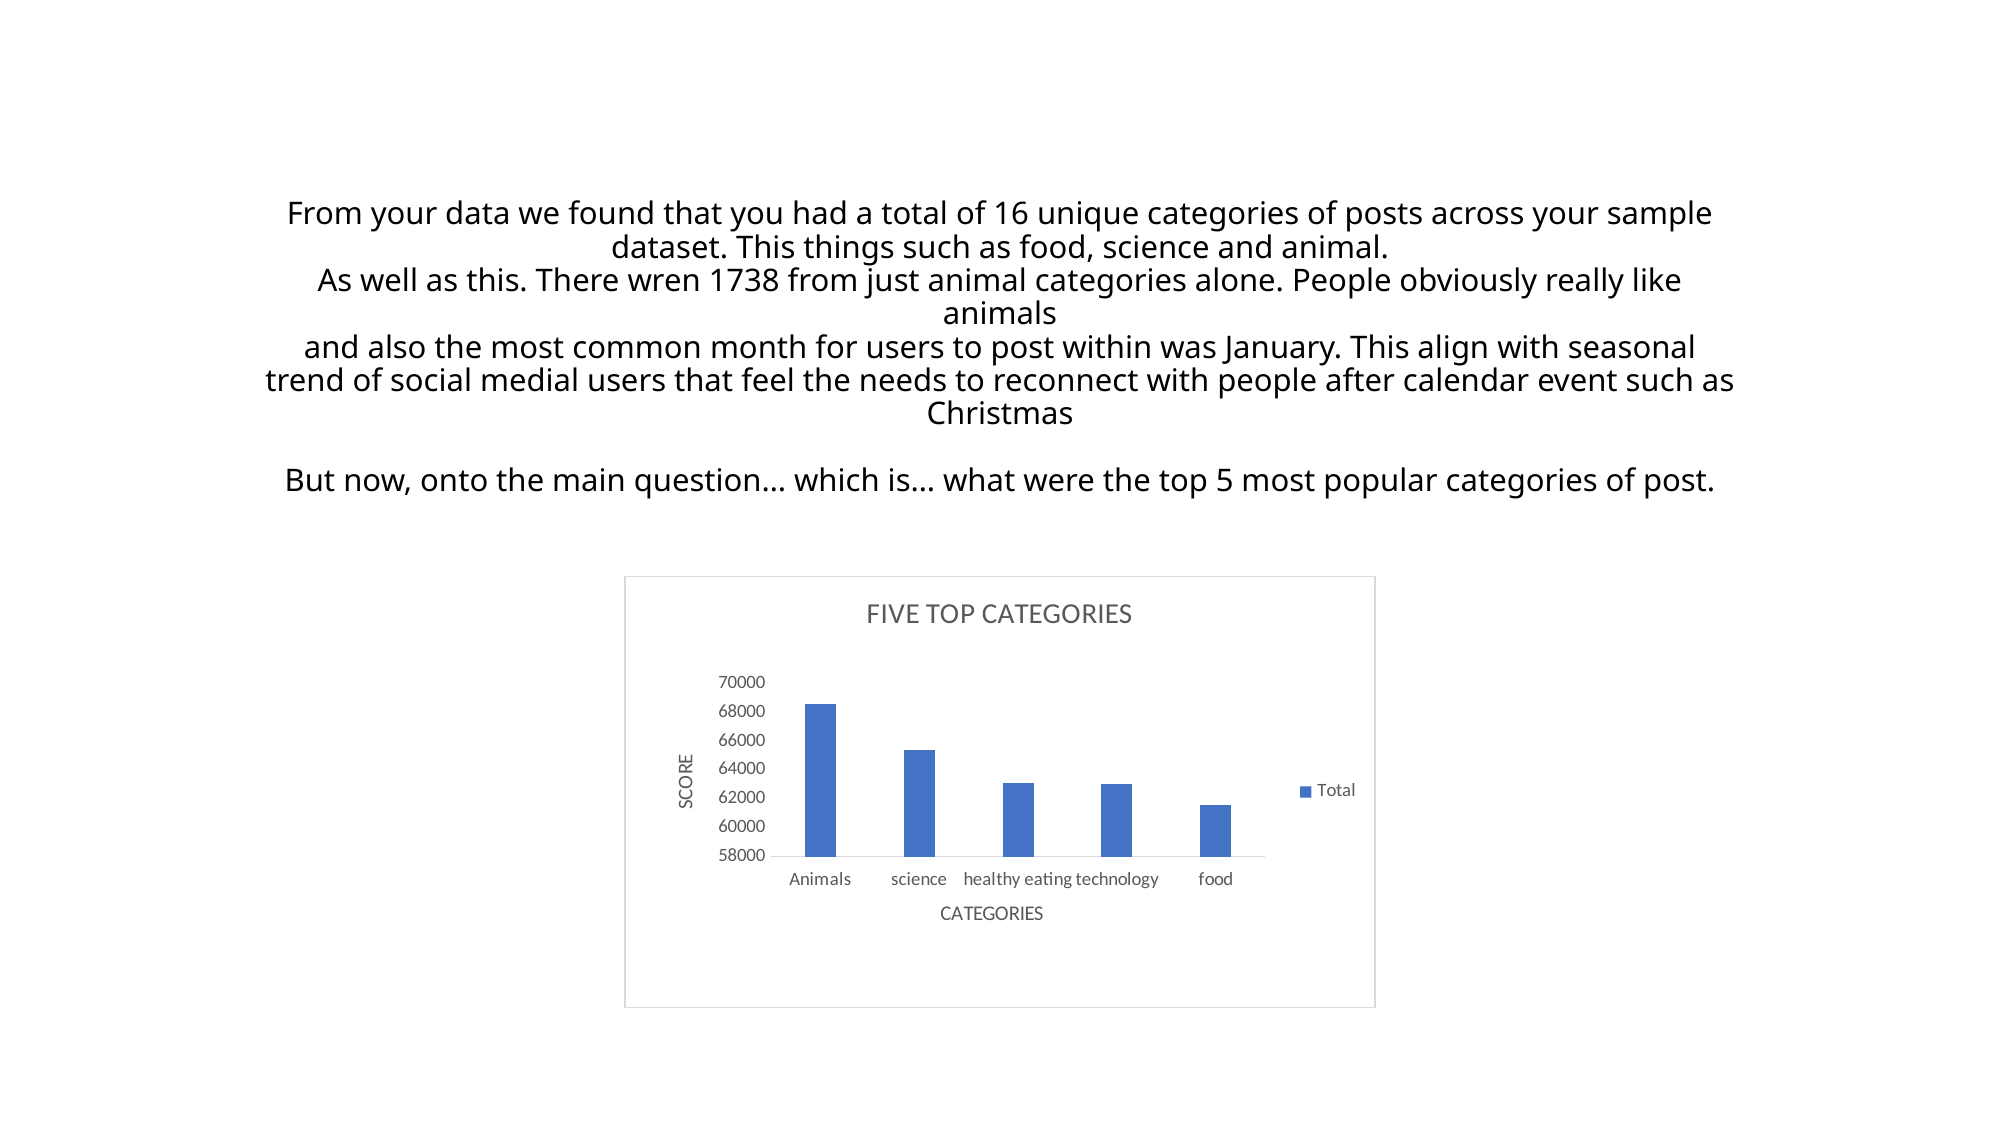

# From your data we found that you had a total of 16 unique categories of posts across your sample dataset. This things such as food, science and animal. As well as this. There wren 1738 from just animal categories alone. People obviously really like animals and also the most common month for users to post within was January. This align with seasonal trend of social medial users that feel the needs to reconnect with people after calendar event such as Christmas But now, onto the main question… which is… what were the top 5 most popular categories of post.
### Chart: FIVE TOP CATEGORIES
| Category | Total |
|---|---|
| Animals | 68624.0 |
| science | 65405.0 |
| healthy eating | 63138.0 |
| technology | 63035.0 |
| food | 61598.0 |